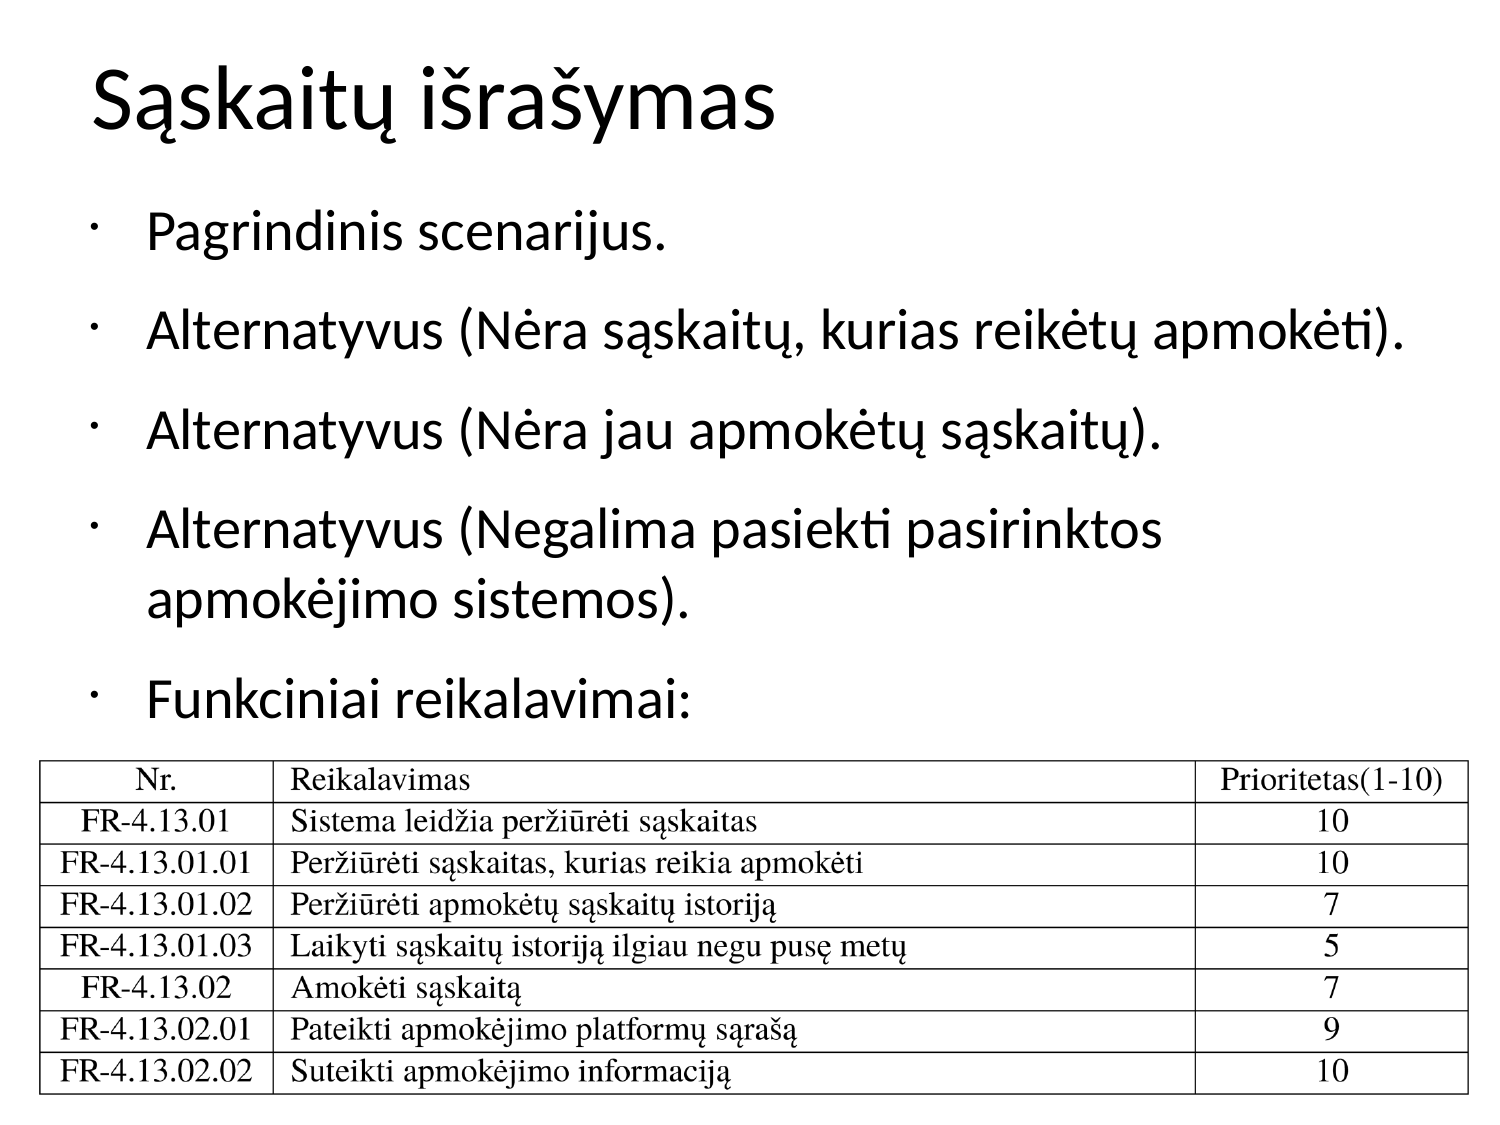

# Sąskaitų išrašymas
Pagrindinis scenarijus.
Alternatyvus (Nėra sąskaitų, kurias reikėtų apmokėti).
Alternatyvus (Nėra jau apmokėtų sąskaitų).
Alternatyvus (Negalima pasiekti pasirinktos apmokėjimo sistemos).
Funkciniai reikalavimai: